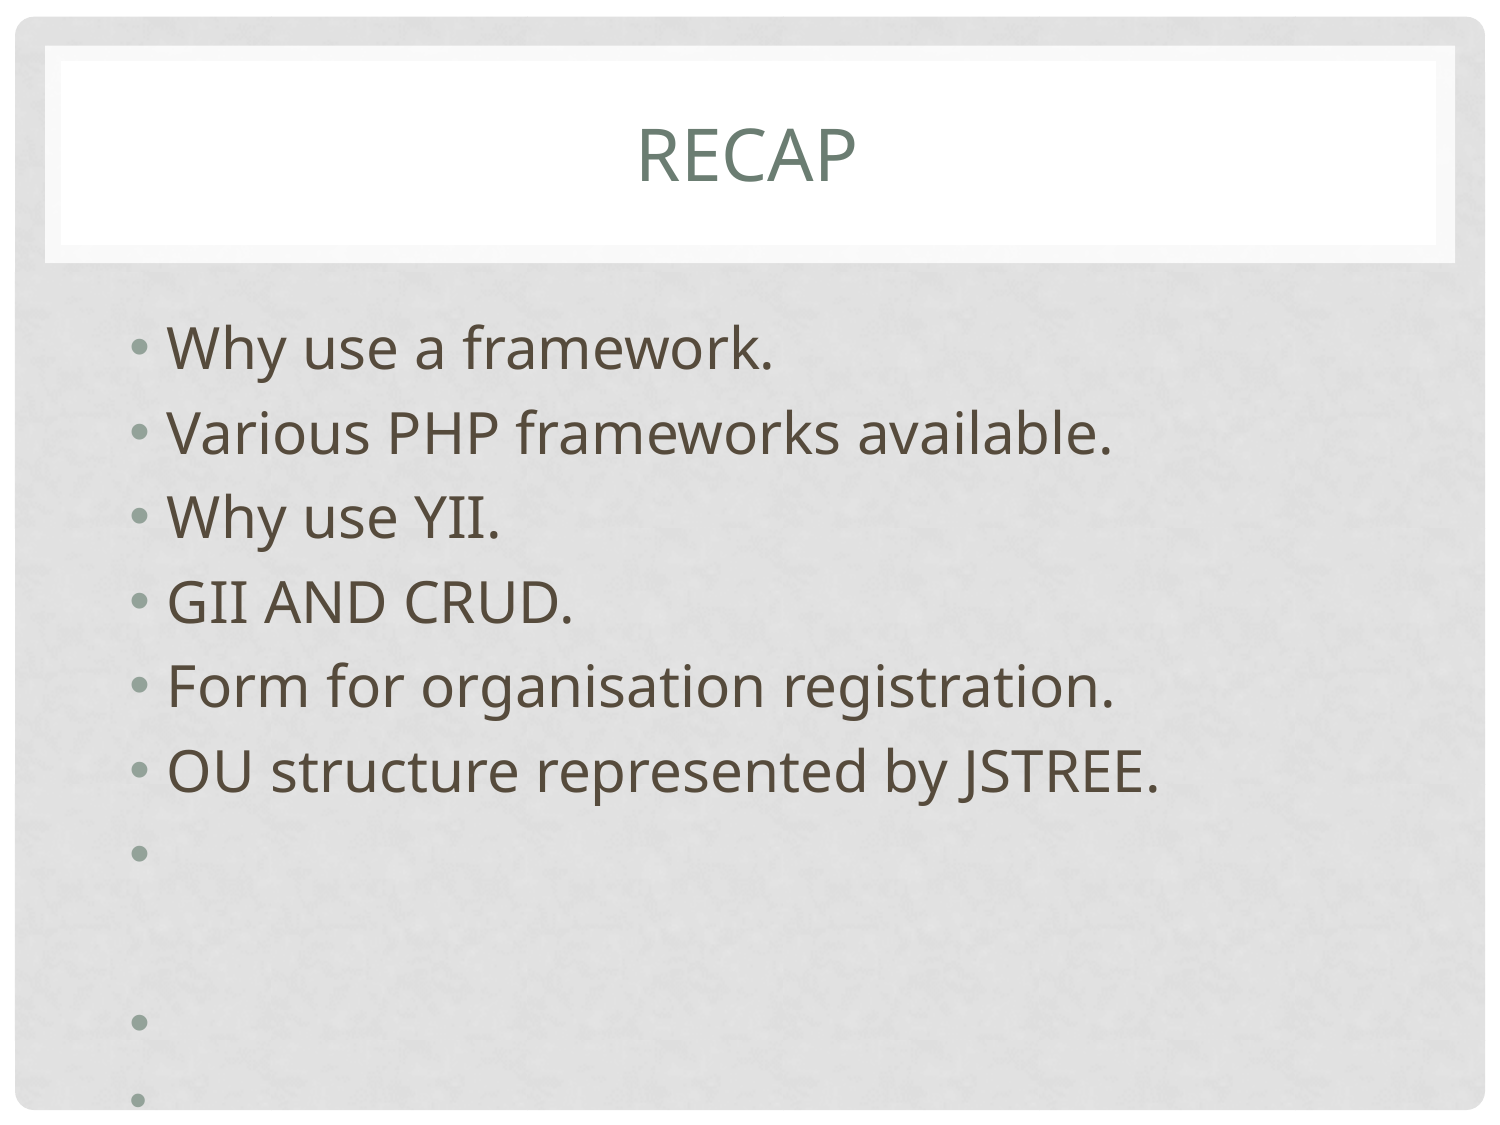

# RECAP
Why use a framework.
Various PHP frameworks available.
Why use YII.
GII AND CRUD.
Form for organisation registration.
OU structure represented by JSTREE.